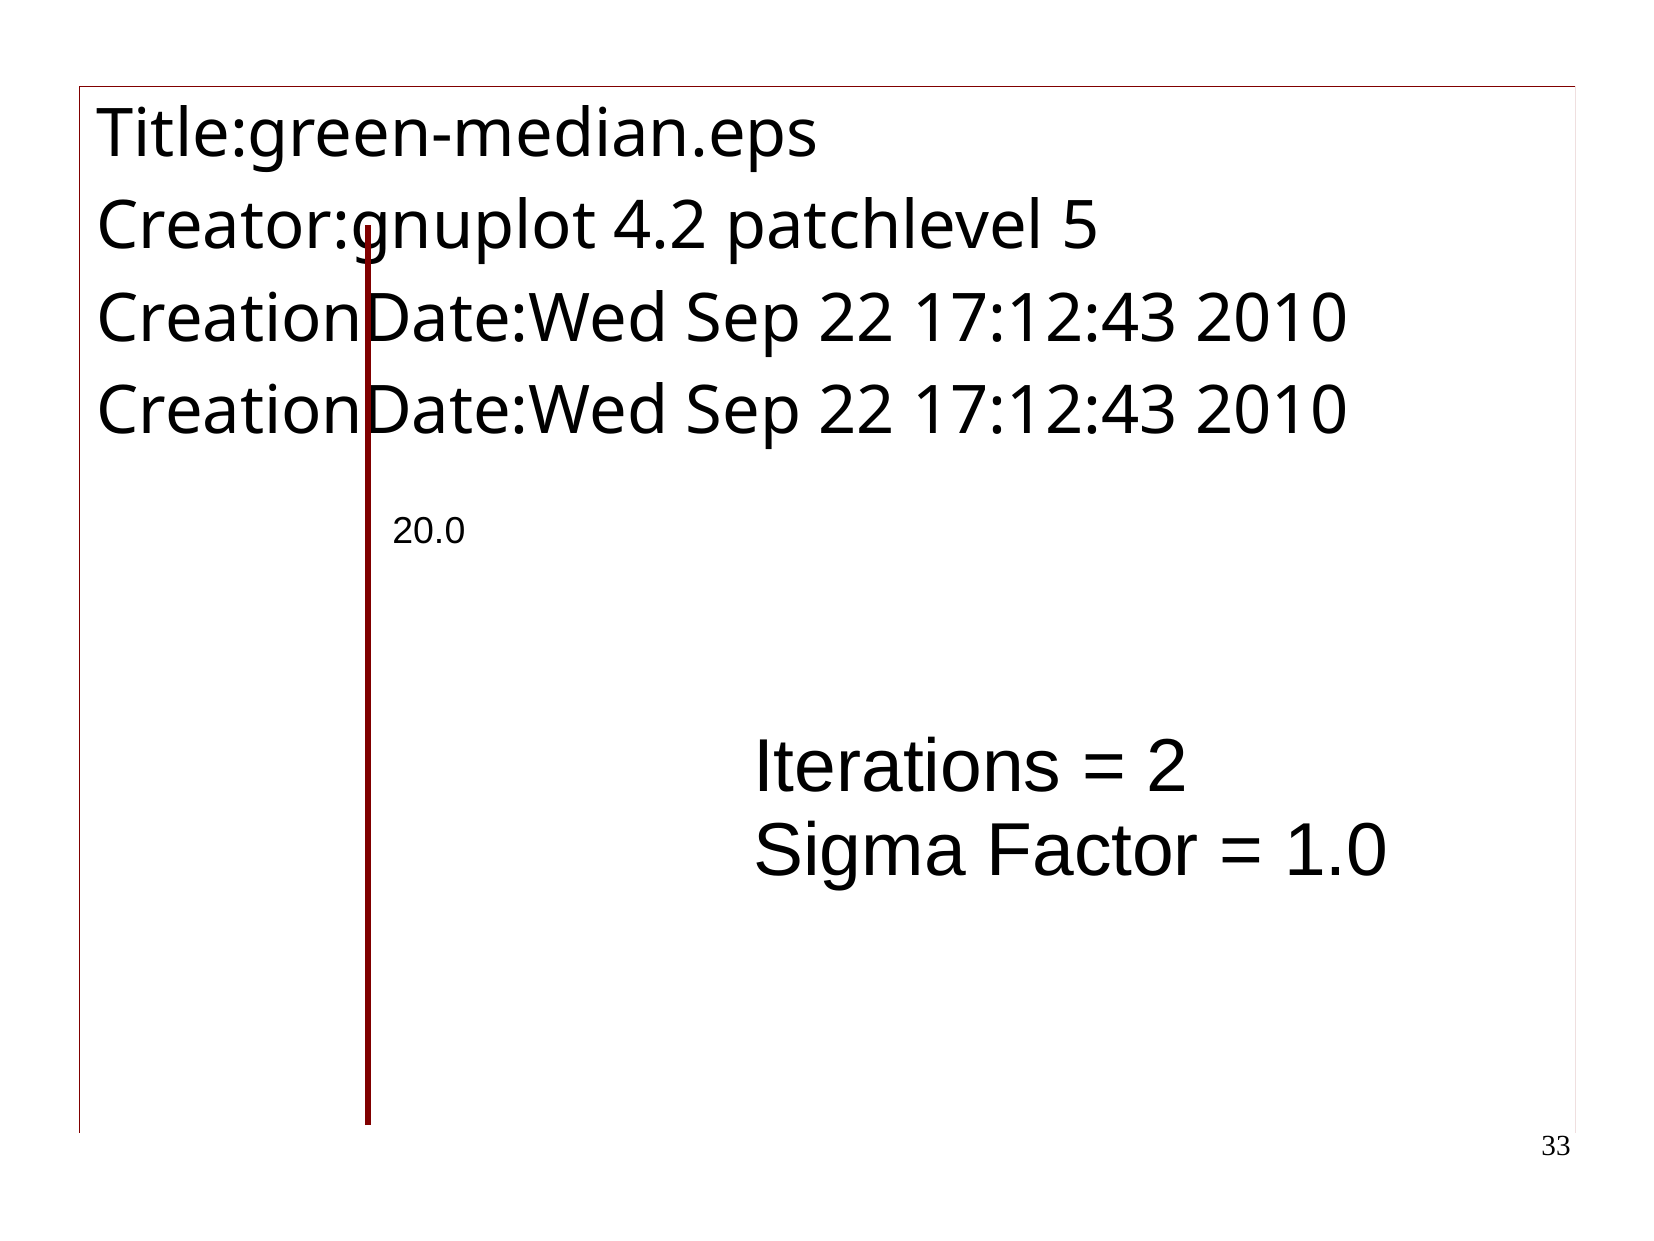

20.0
Iterations = 2
Sigma Factor = 1.0
33